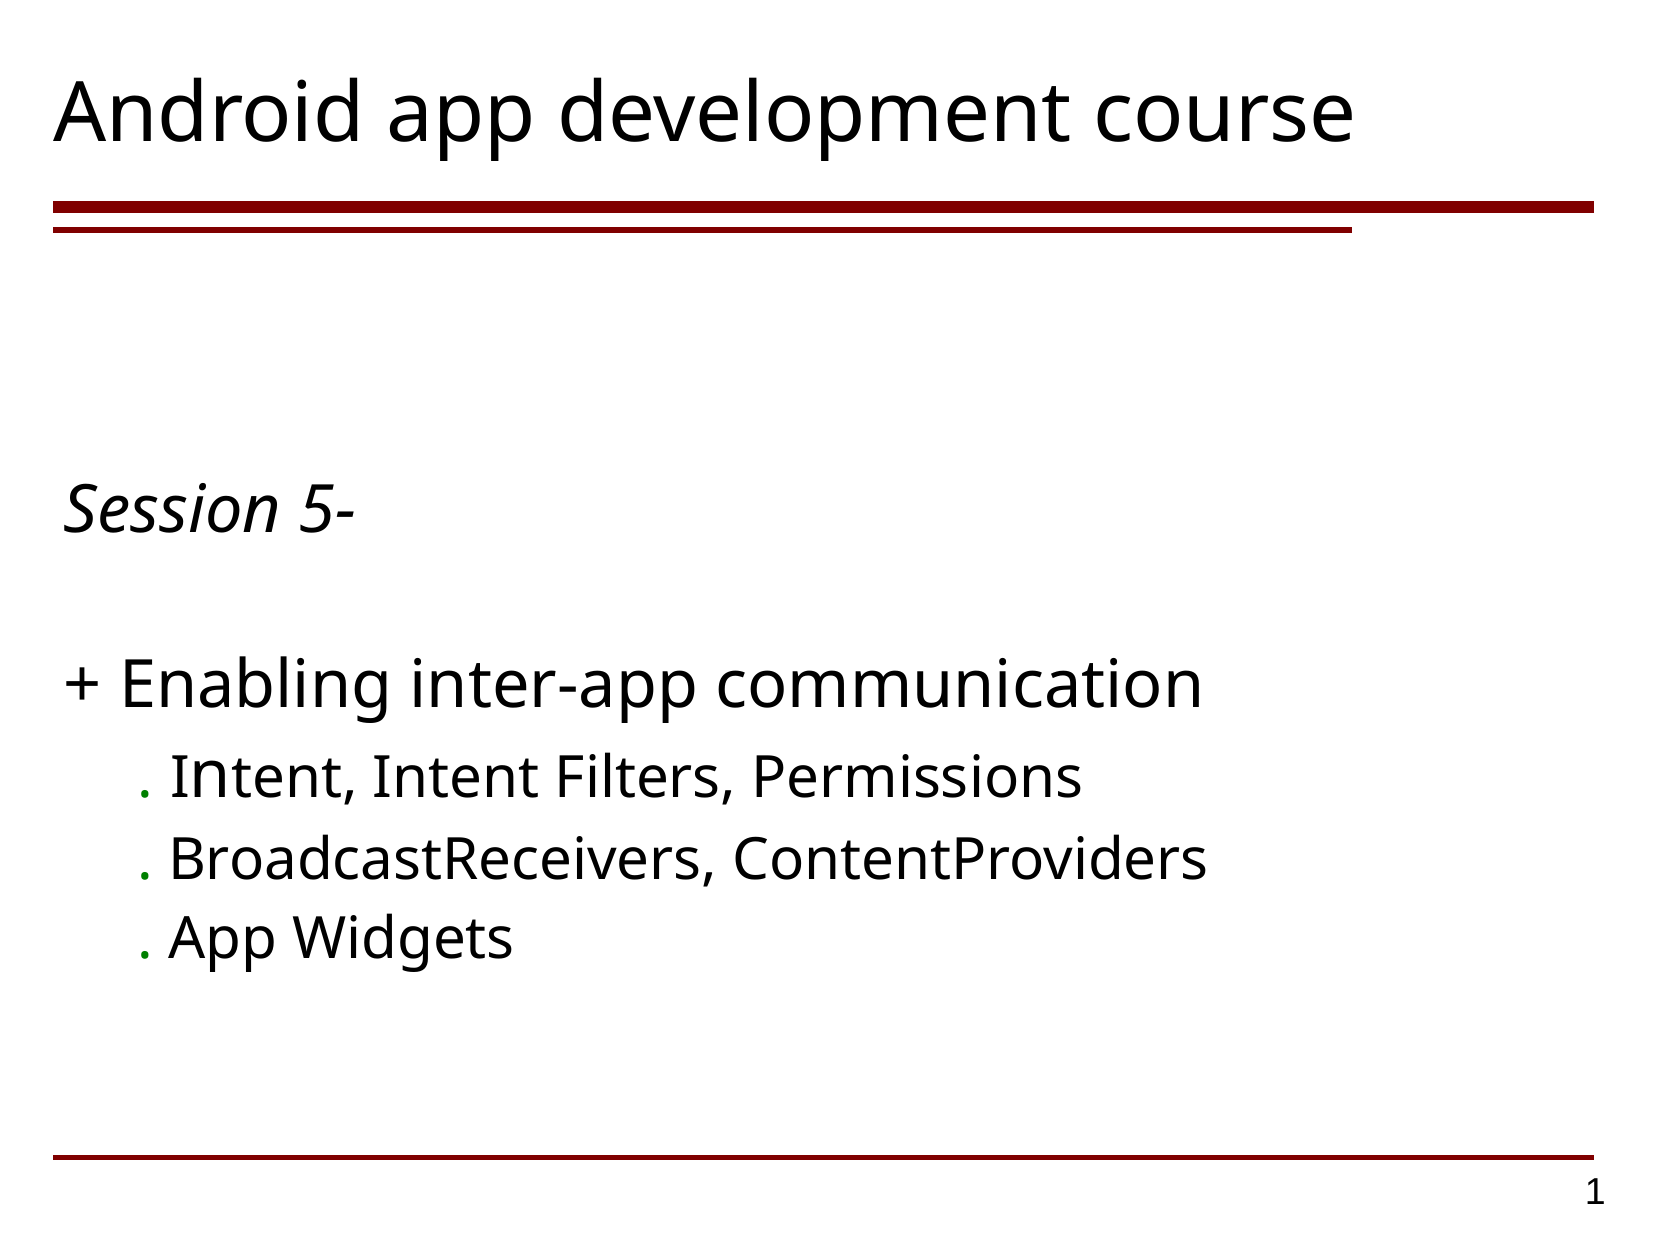

# Android app development course
Session 5-
+ Enabling inter-app communication
	. Intent, Intent Filters, Permissions
	. BroadcastReceivers, ContentProviders
	. App Widgets